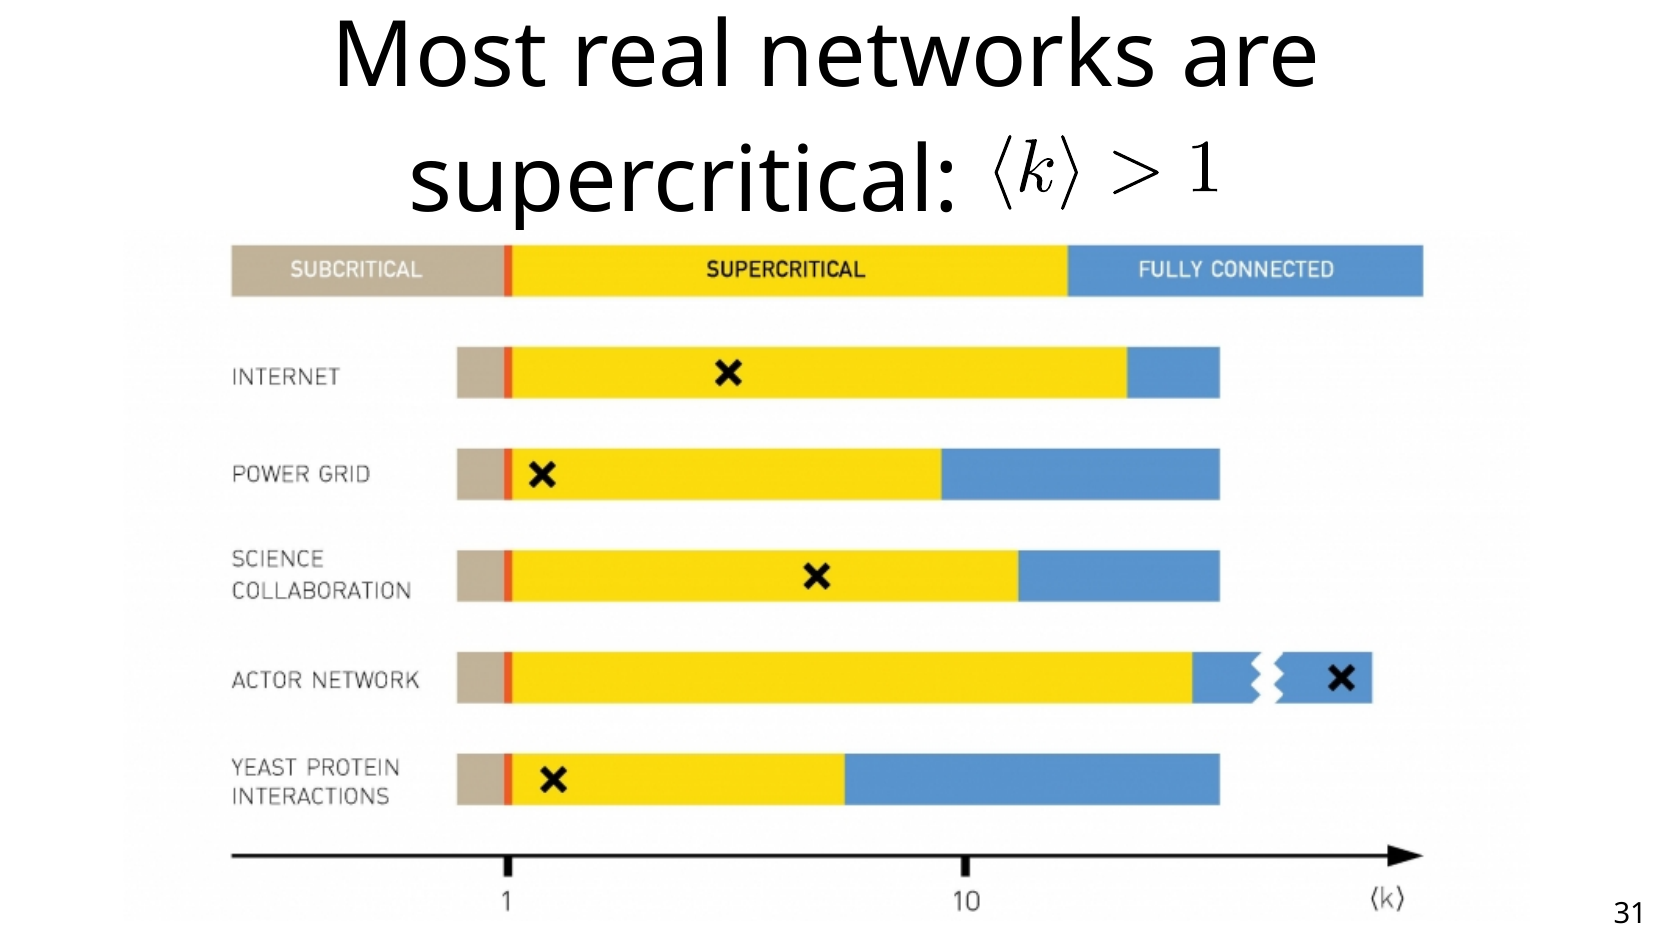

# Most real networks are supercritical:
31